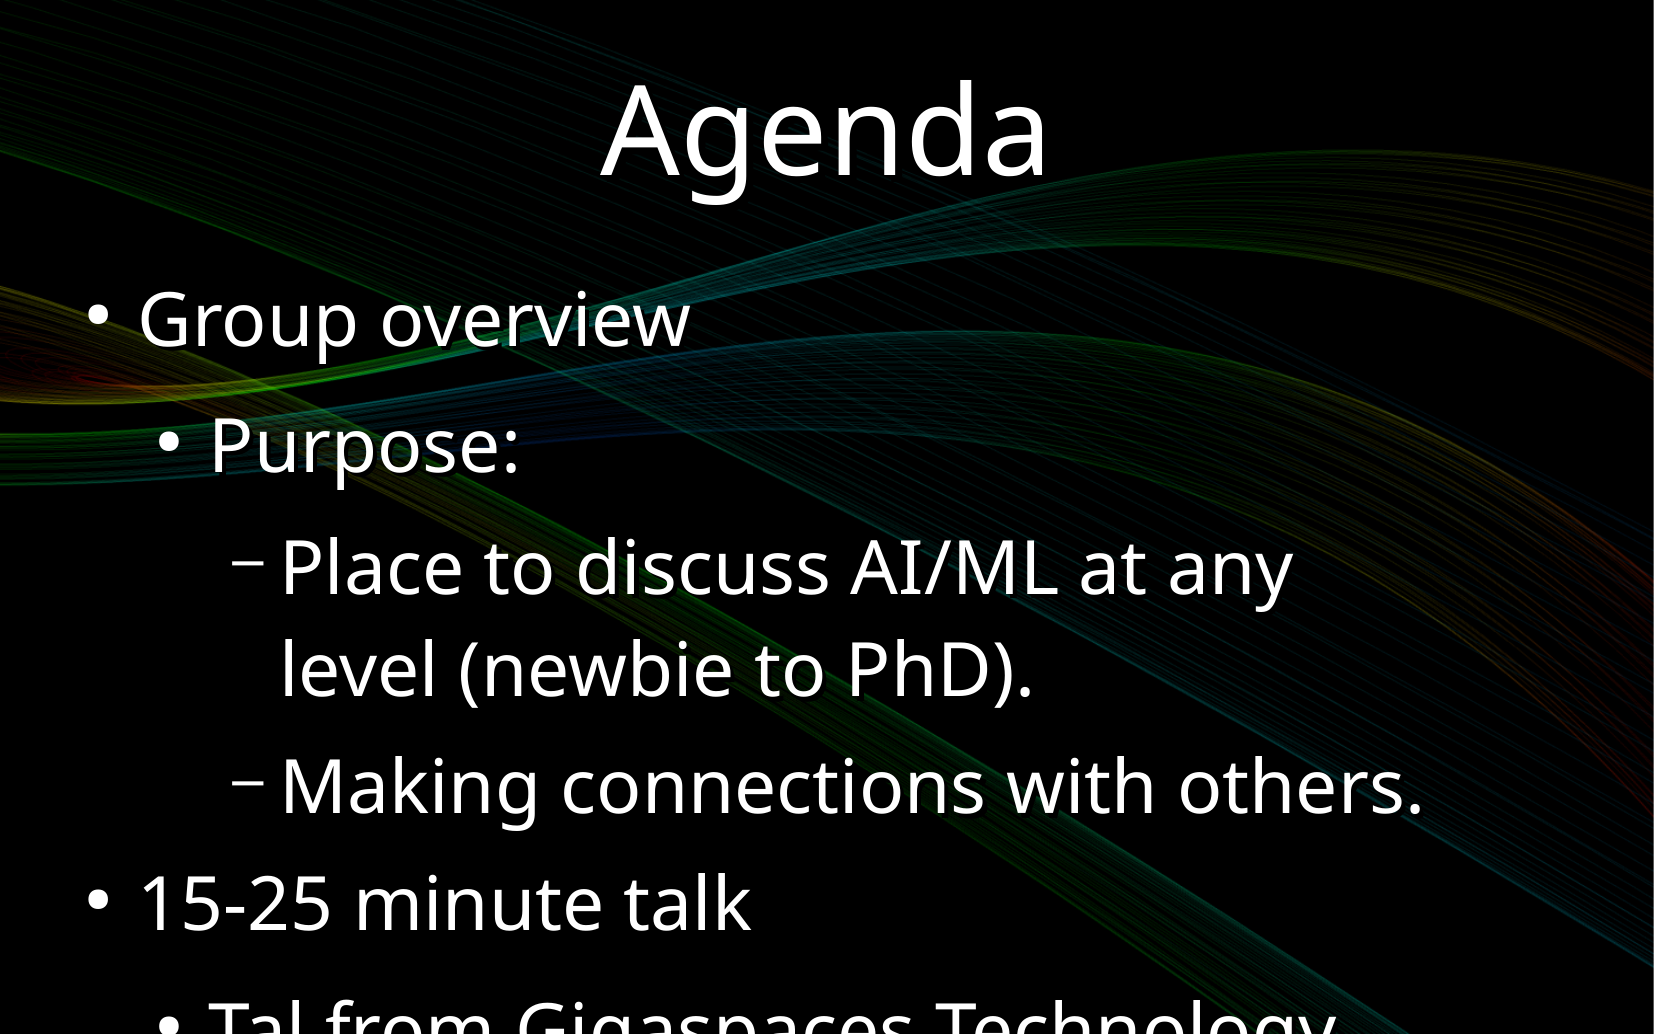

# Agenda
Group overview
Purpose:
Place to discuss AI/ML at any level (newbie to PhD).
Making connections with others.
15-25 minute talk
Tal from Gigaspaces Technology
Networking (as long as you want or 8:30 😁)